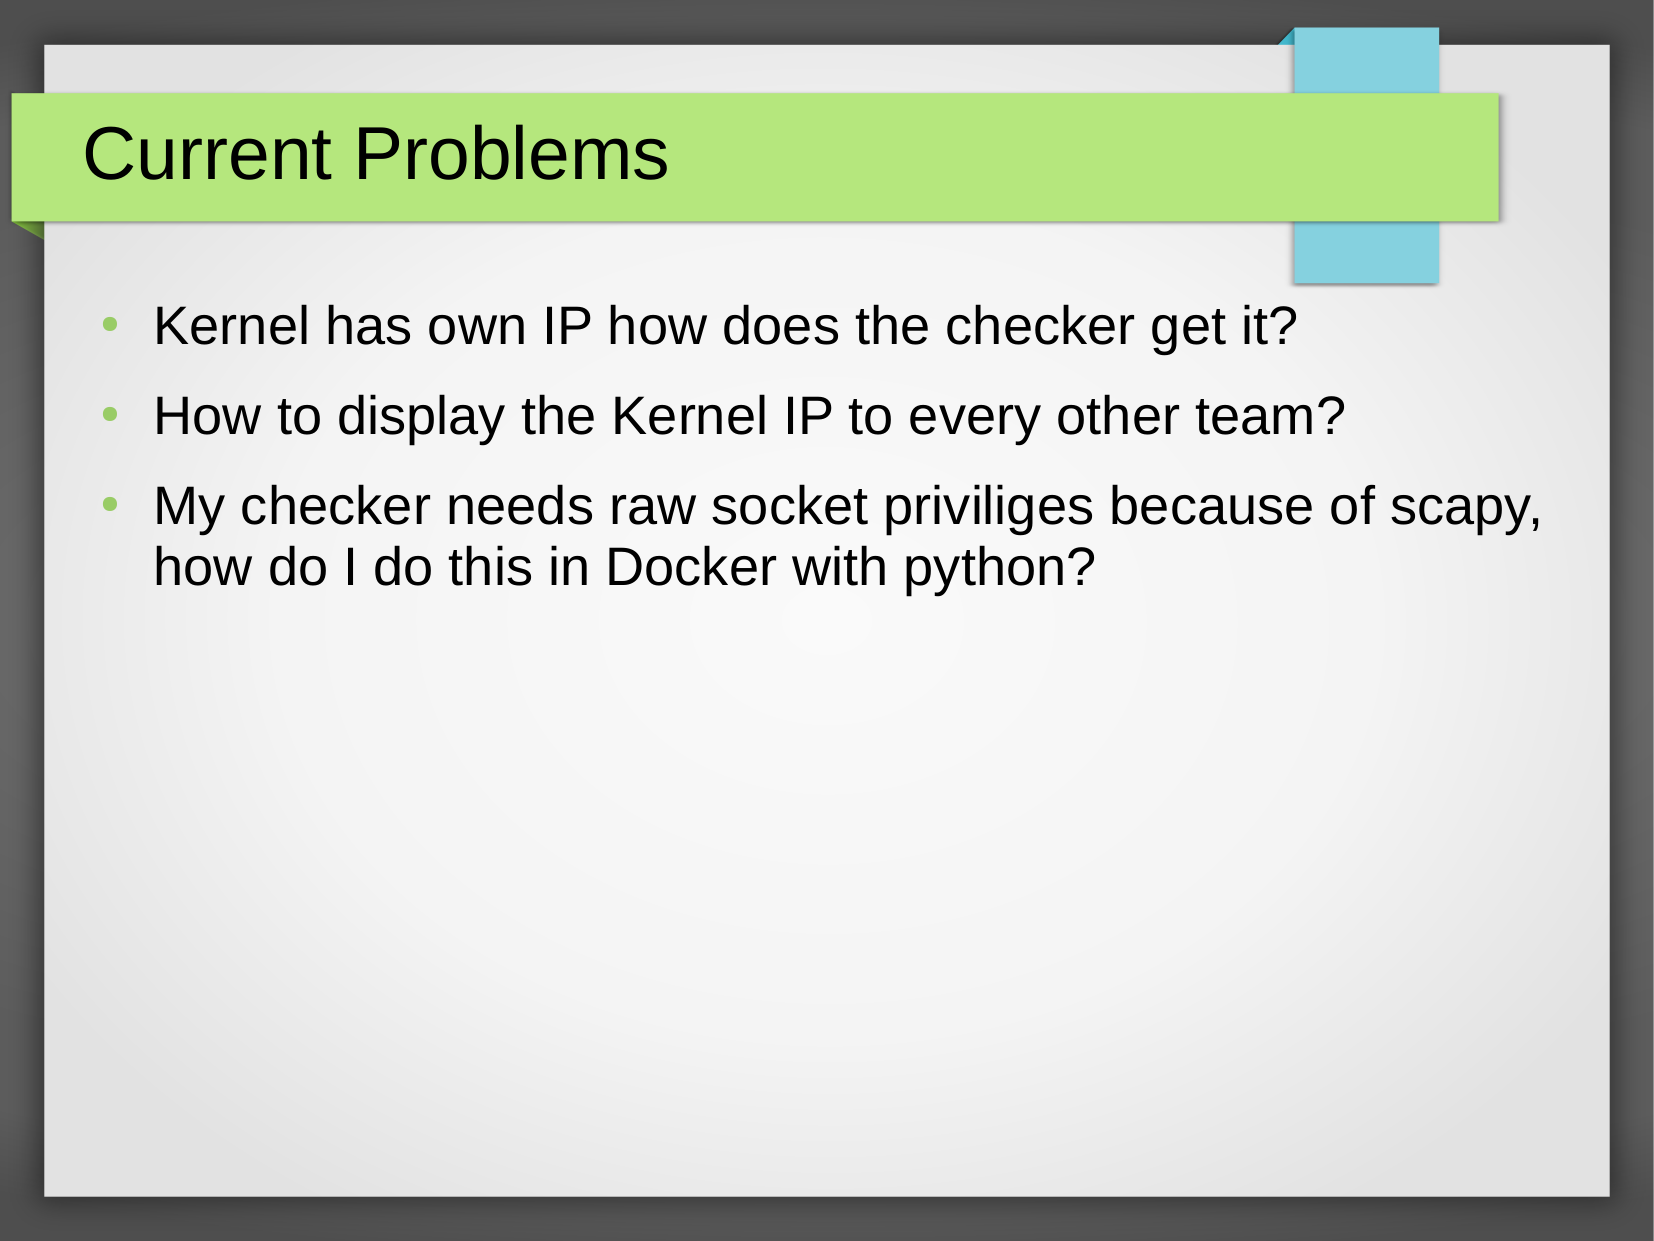

# Current Problems
Kernel has own IP how does the checker get it?
How to display the Kernel IP to every other team?
My checker needs raw socket priviliges because of scapy, how do I do this in Docker with python?